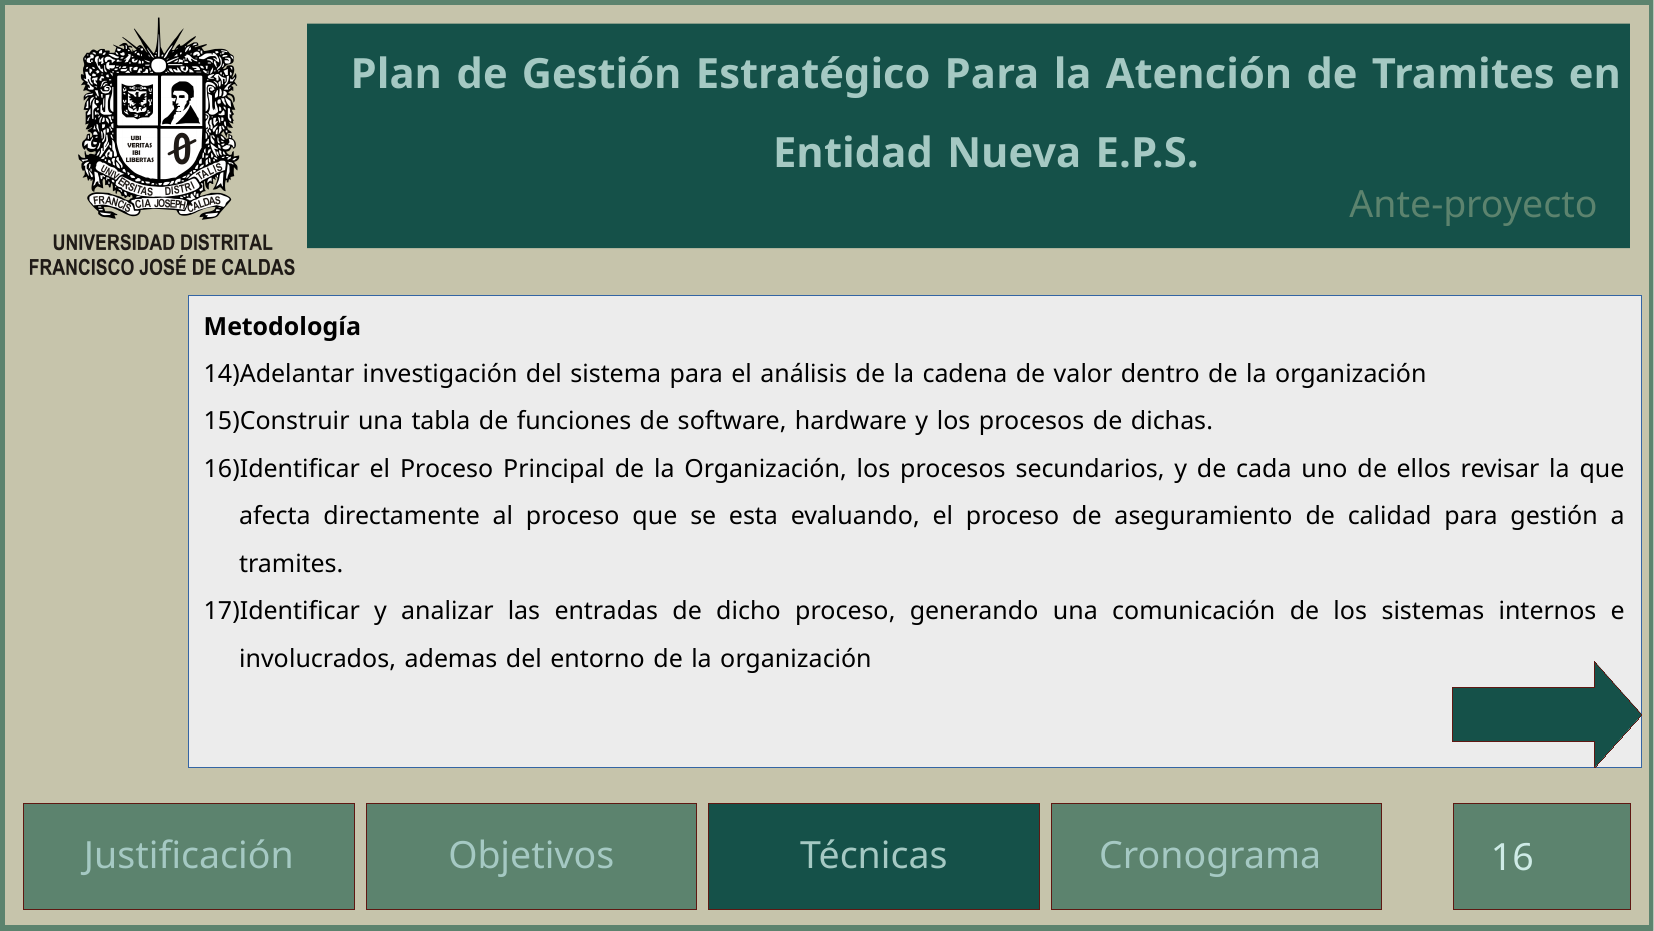

Plan de Gestión Estratégico Para la Atención de Tramites en Entidad Nueva E.P.S.
Ante-proyecto
Metodología
Adelantar investigación del sistema para el análisis de la cadena de valor dentro de la organización
Construir una tabla de funciones de software, hardware y los procesos de dichas.
Identificar el Proceso Principal de la Organización, los procesos secundarios, y de cada uno de ellos revisar la que afecta directamente al proceso que se esta evaluando, el proceso de aseguramiento de calidad para gestión a tramites.
Identificar y analizar las entradas de dicho proceso, generando una comunicación de los sistemas internos e involucrados, ademas del entorno de la organización
Justificación
Objetivos
Técnicas
Cronograma